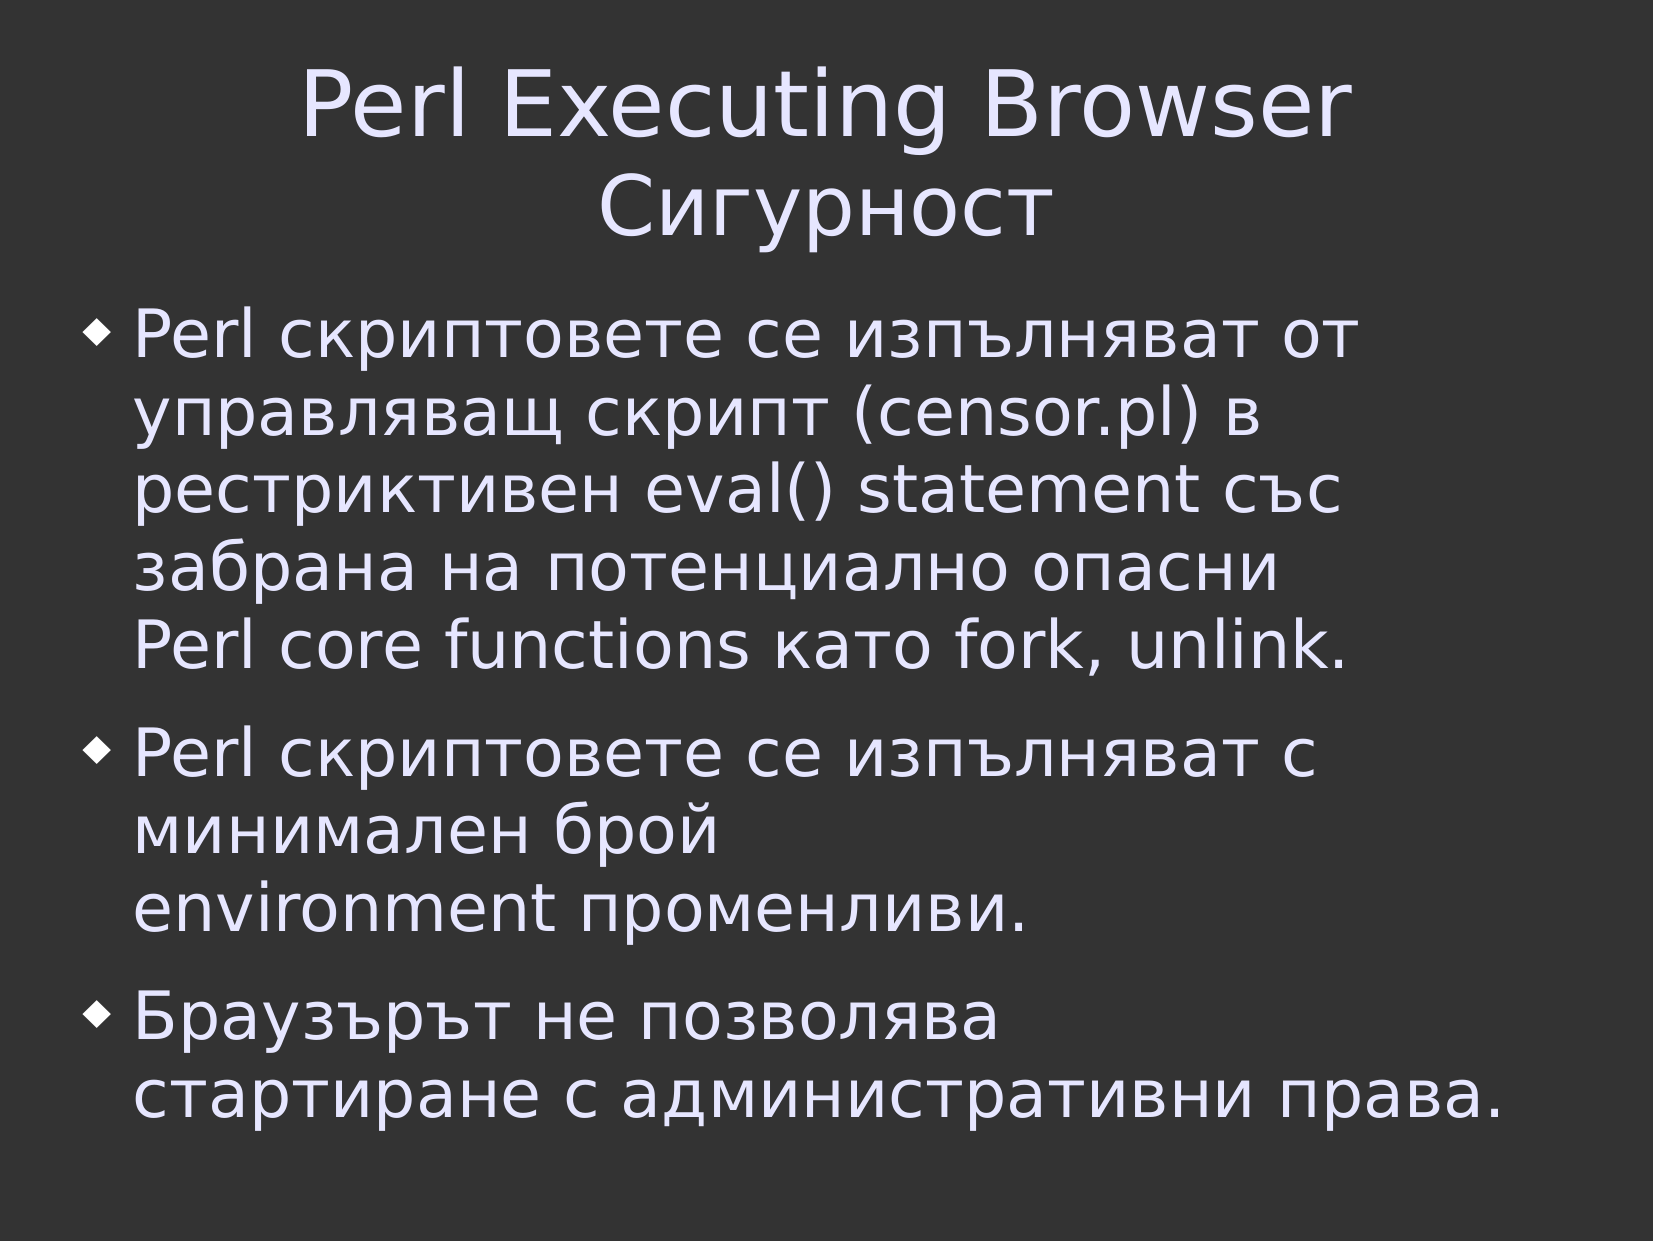

# Perl Executing Browser Сигурност
 Perl скриптовете се изпълняват от
 управляващ скрипт (censor.pl) в
 рестриктивен eval() statement със
 забрана на потенциално опасни
 Perl core functions като fork, unlink.
 Perl скриптовете се изпълняват с
 минимален брой
 environment променливи.
 Браузърът не позволява
 стартиране с административни права.